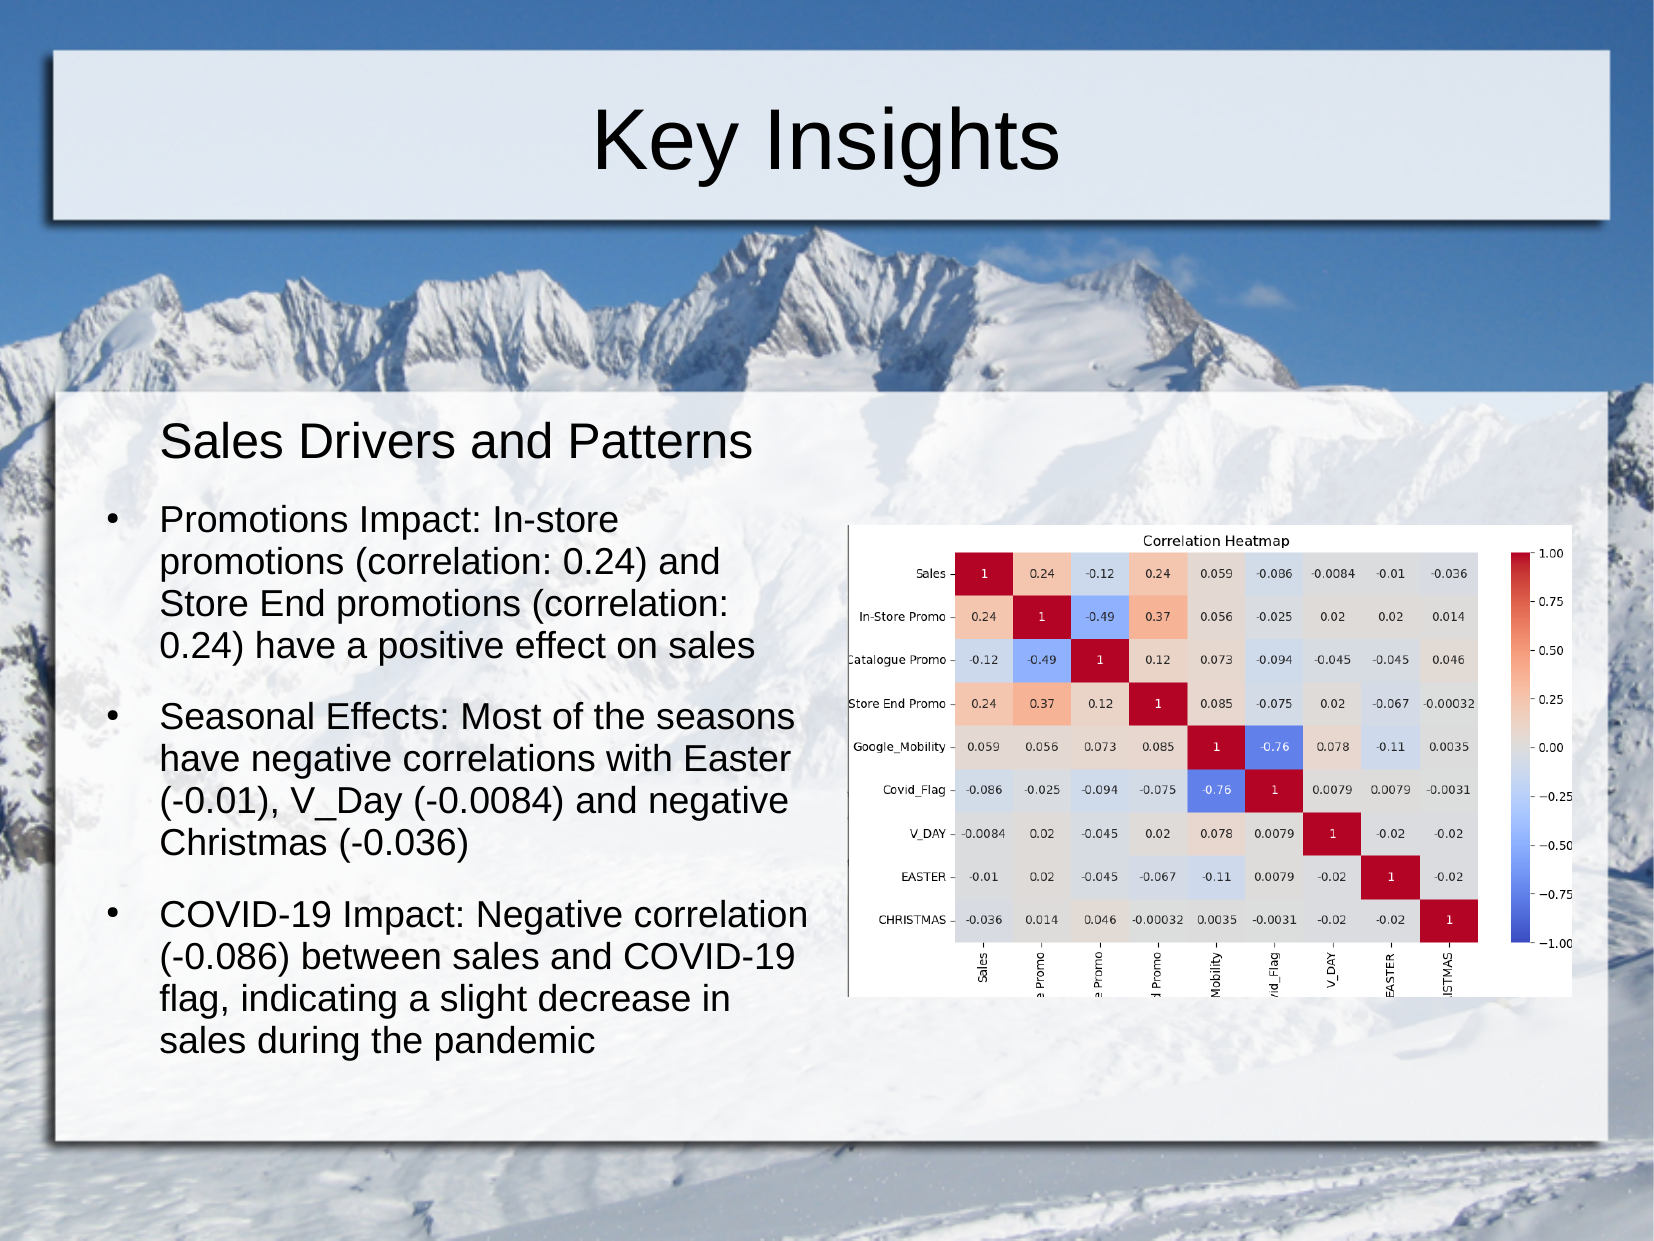

# Key Insights
Sales Drivers and Patterns
Promotions Impact: In-store promotions (correlation: 0.24) and Store End promotions (correlation: 0.24) have a positive effect on sales
Seasonal Effects: Most of the seasons have negative correlations with Easter (-0.01), V_Day (-0.0084) and negative Christmas (-0.036)
COVID-19 Impact: Negative correlation (-0.086) between sales and COVID-19 flag, indicating a slight decrease in sales during the pandemic